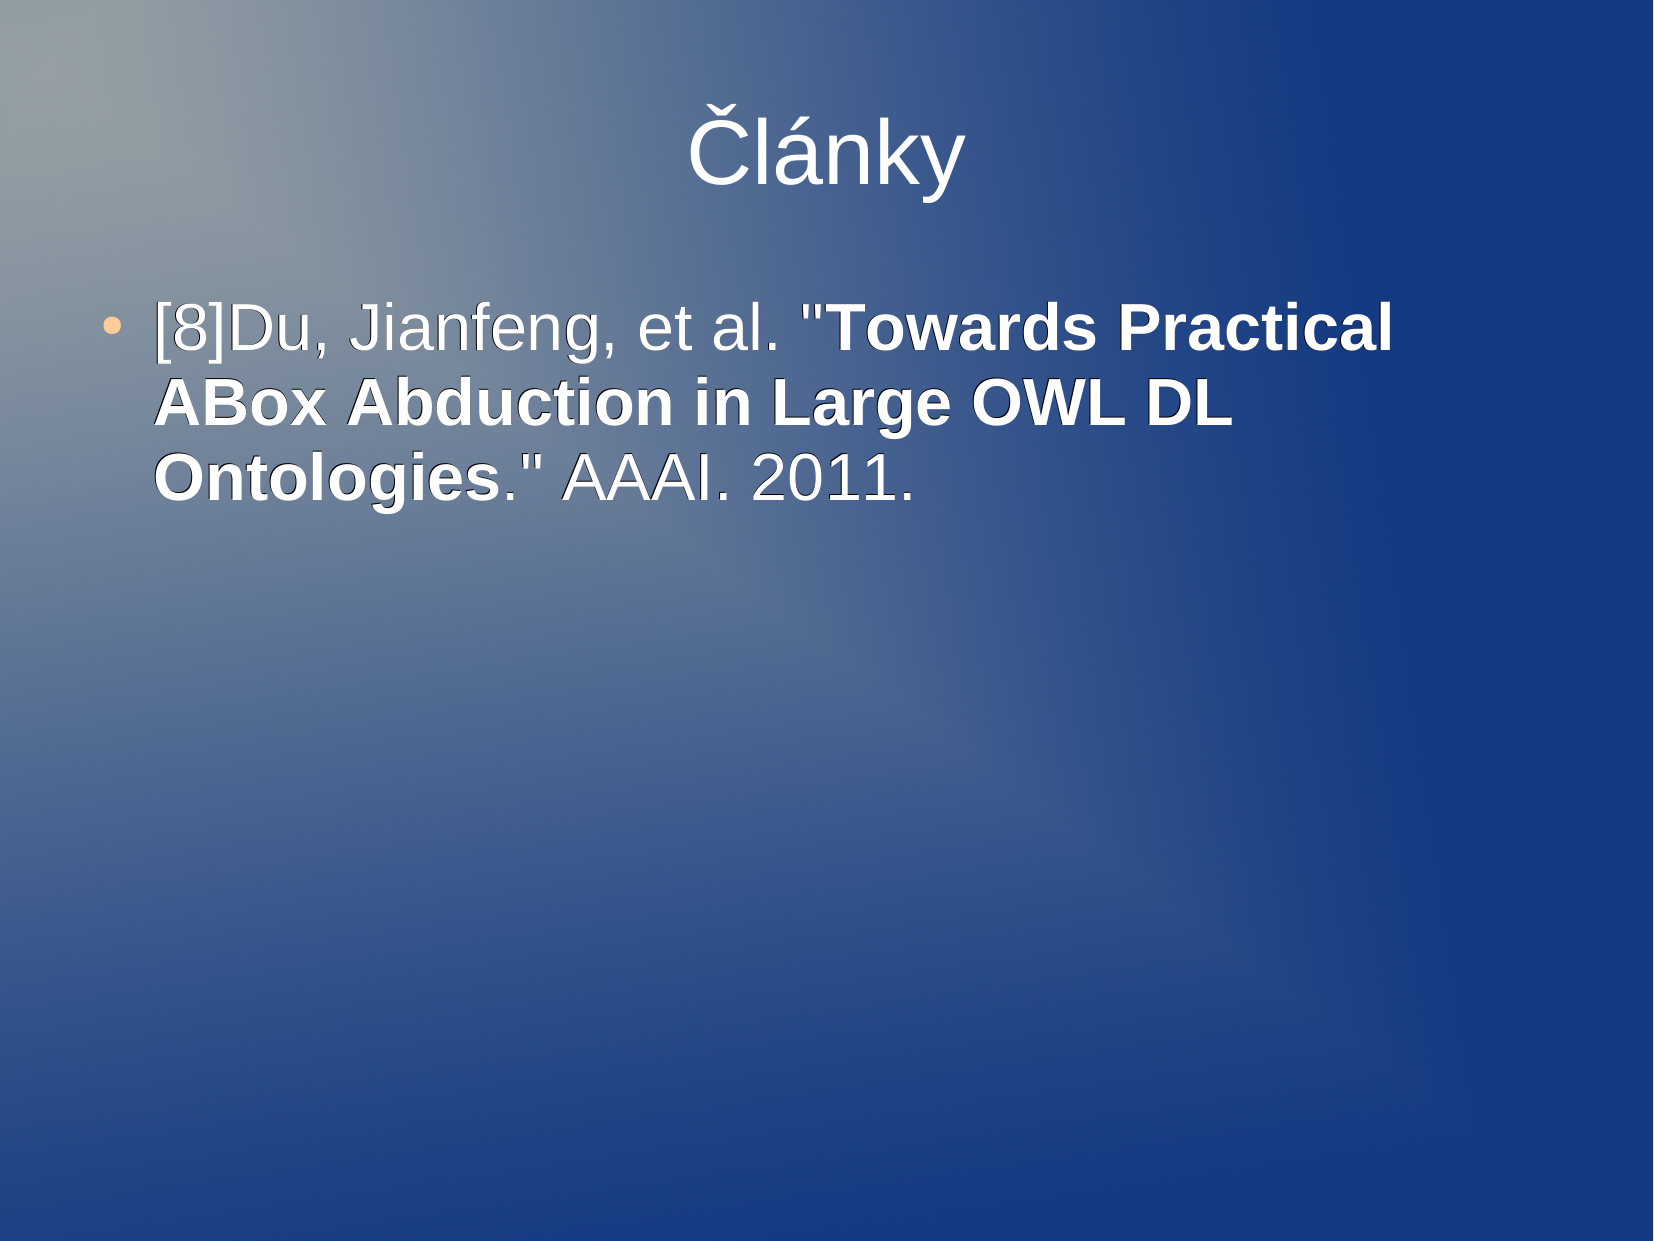

# Články
[8]Du, Jianfeng, et al. "Towards Practical ABox Abduction in Large OWL DL Ontologies." AAAI. 2011.